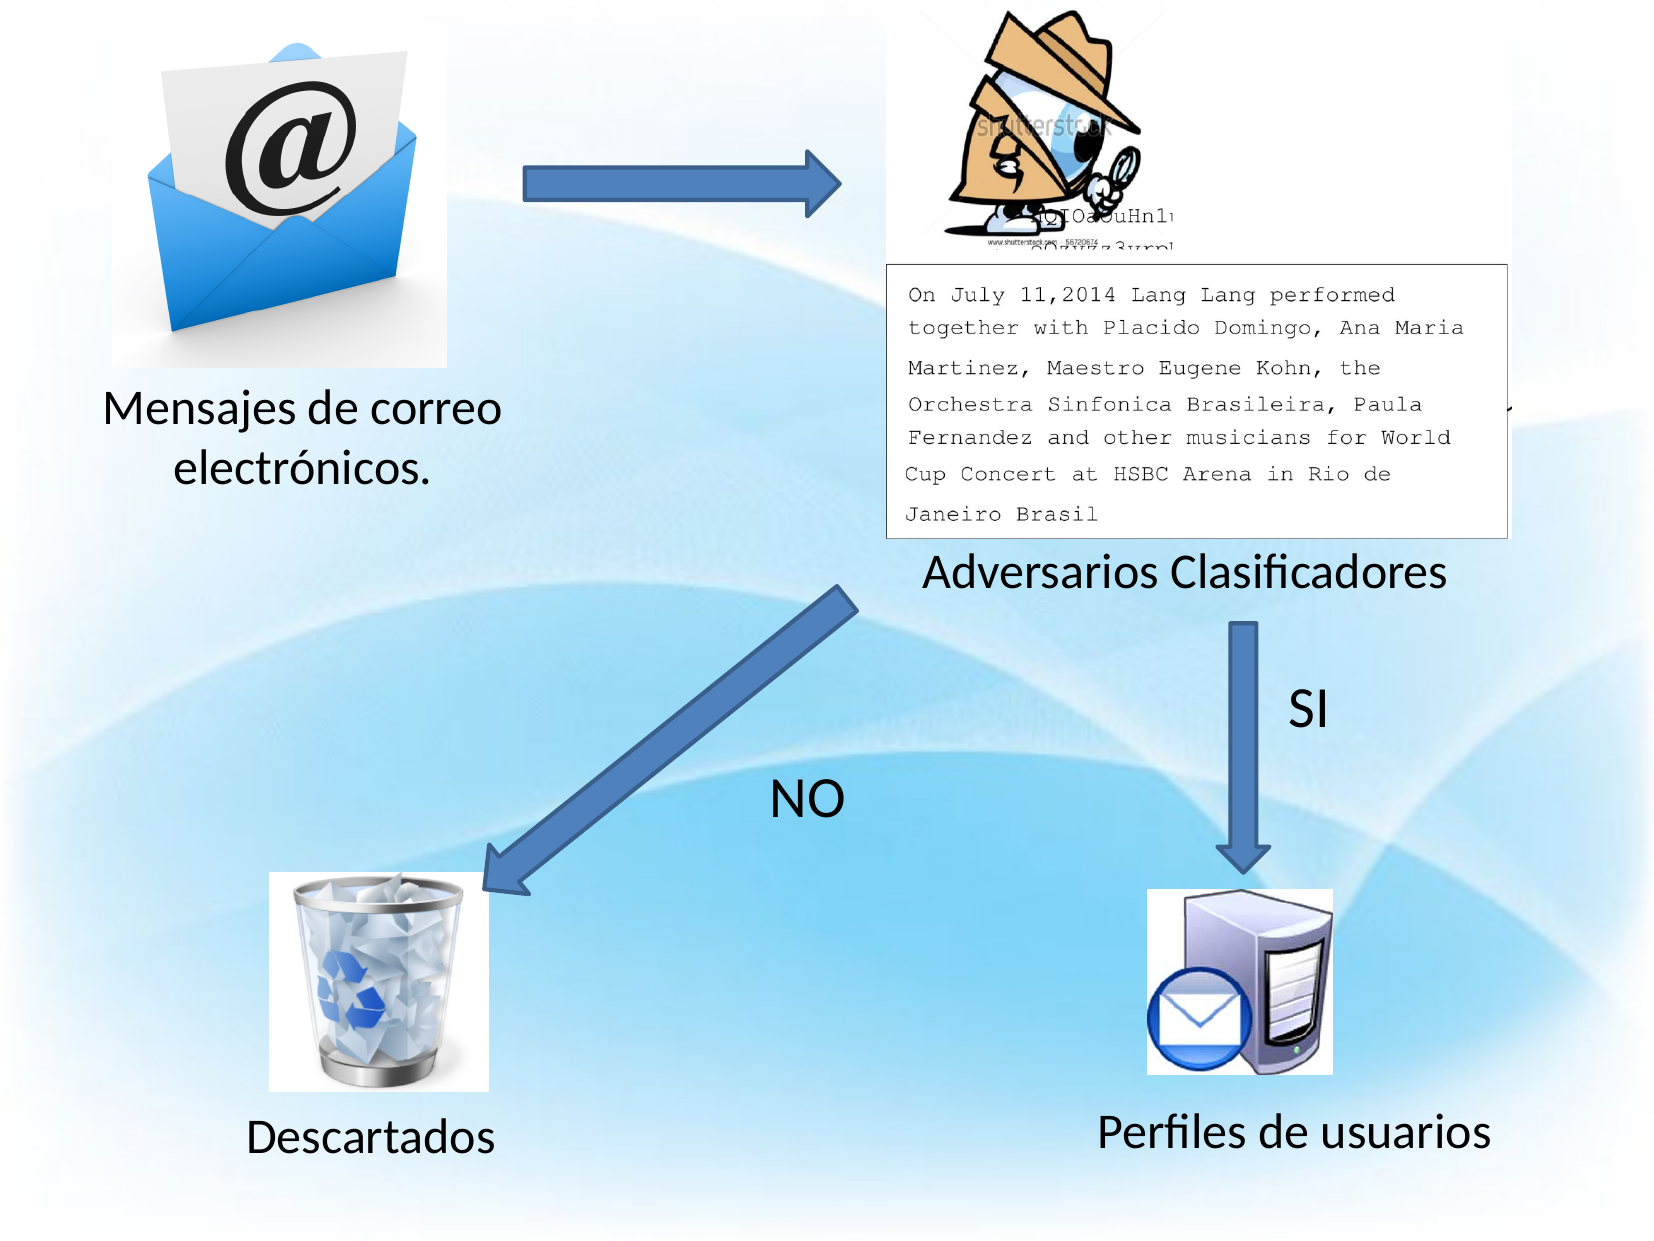

Mensajes de correo electrónicos.
Adversarios Clasificadores
SI
NO
Perfiles de usuarios
Descartados